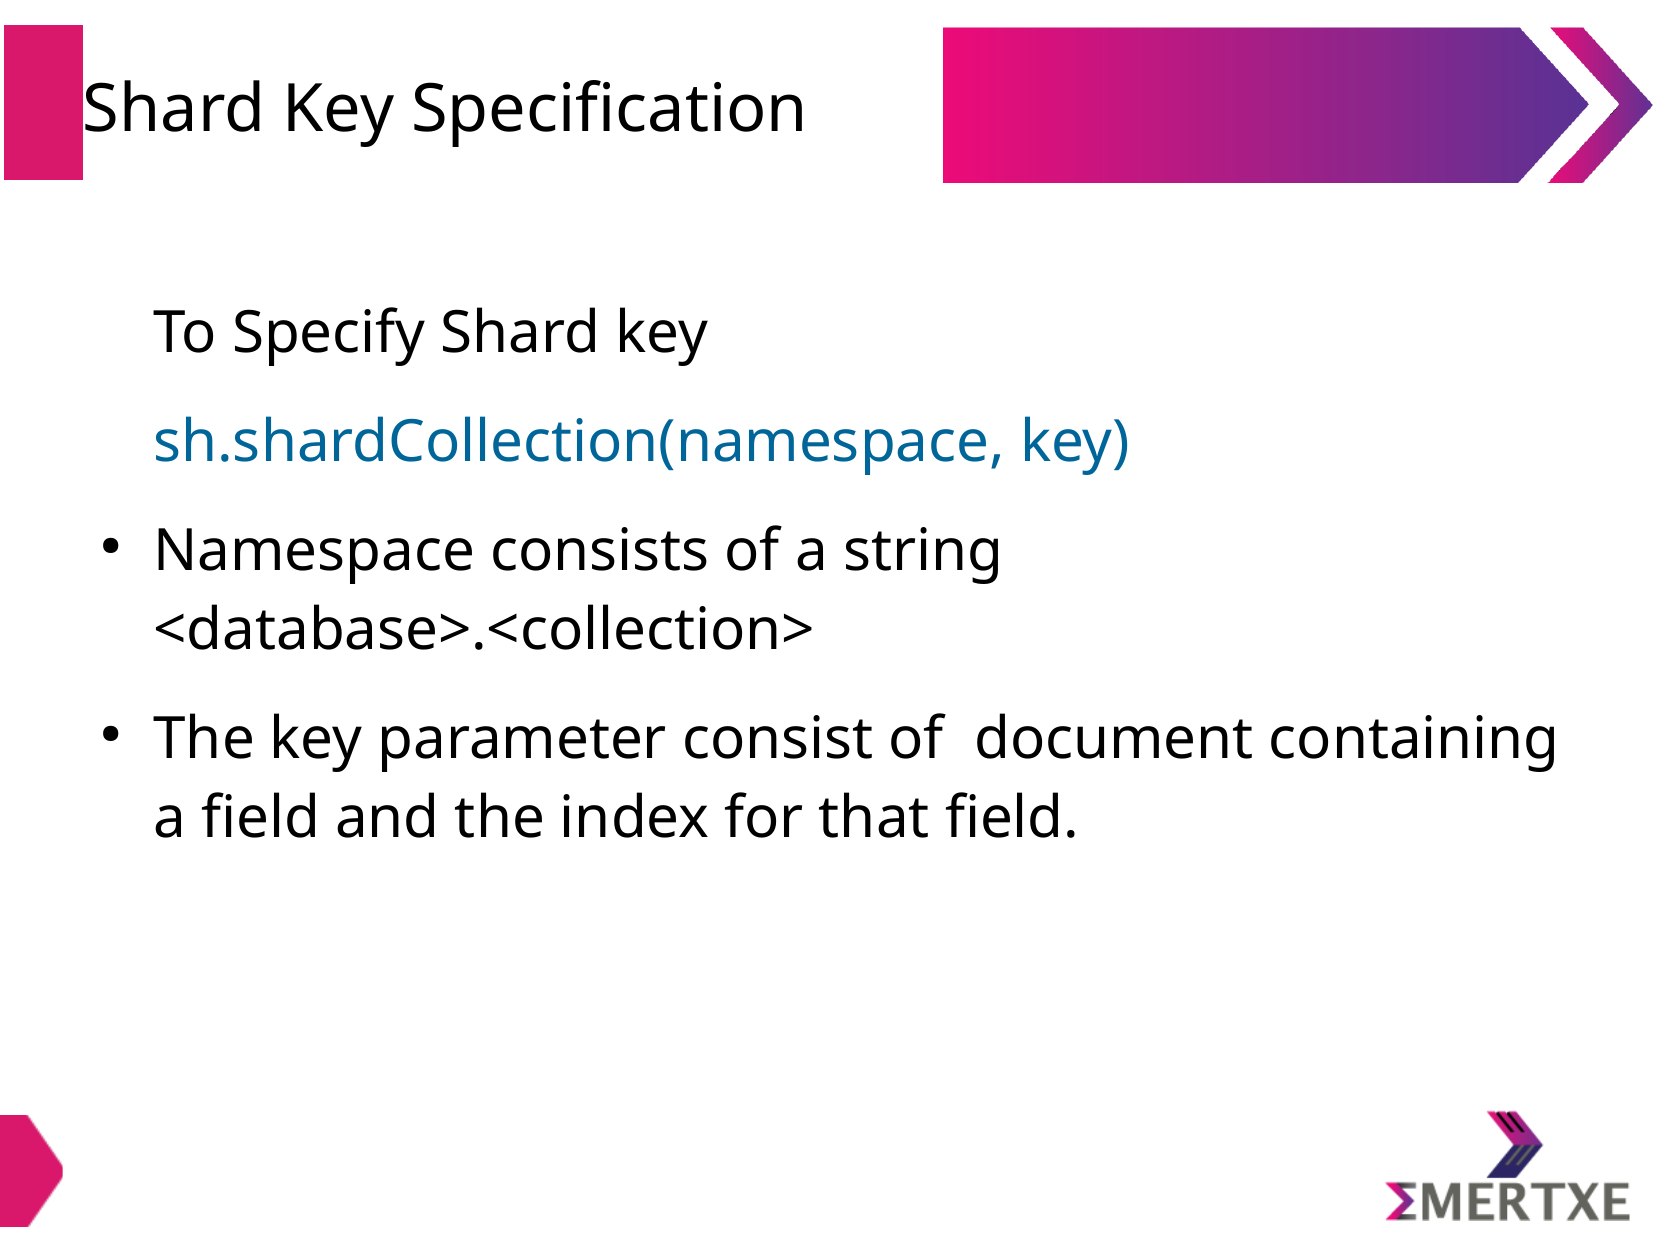

# Shard Key Specification
To Specify Shard key
sh.shardCollection(namespace, key)
Namespace consists of a string <database>.<collection>
The key parameter consist of document containing a field and the index for that field.